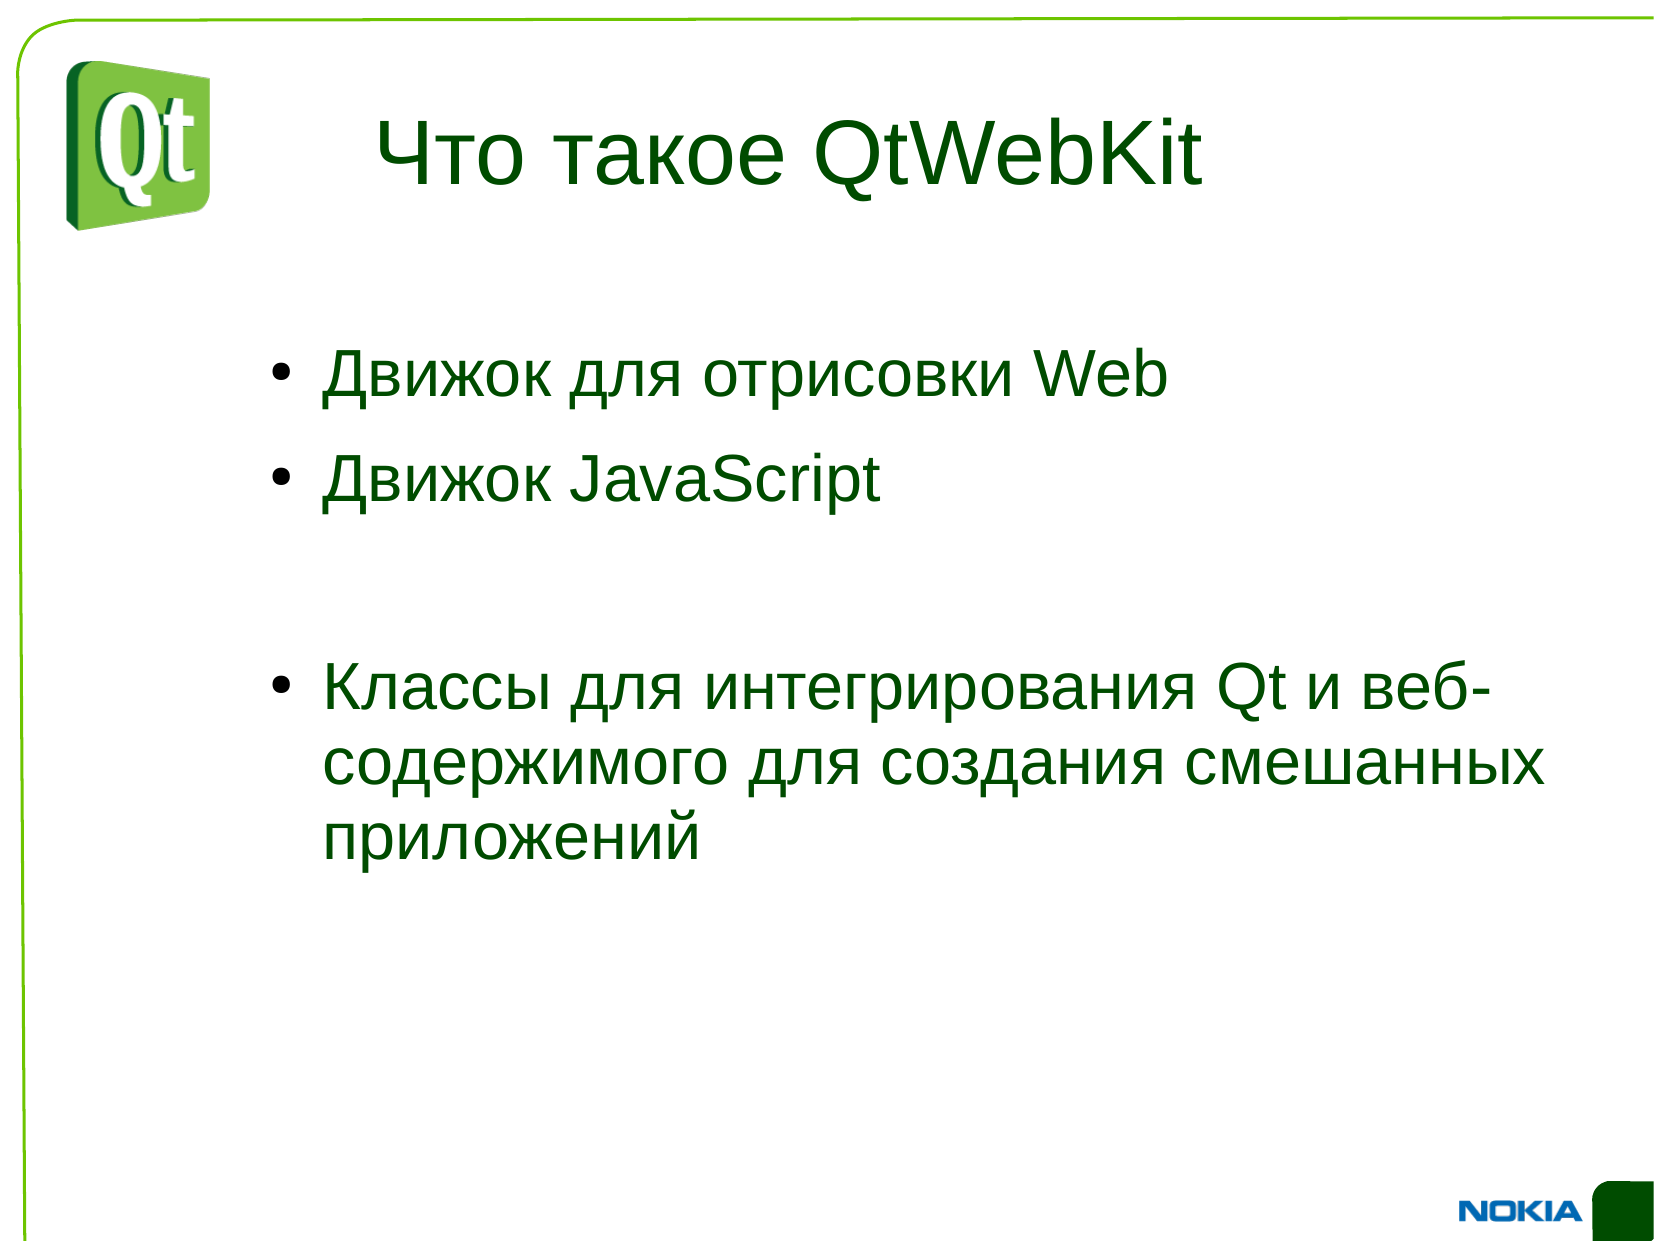

# Что такое QtWebKit
Движок для отрисовки Web
Движок JavaScript
Классы для интегрирования Qt и веб-содержимого для создания смешанных приложений